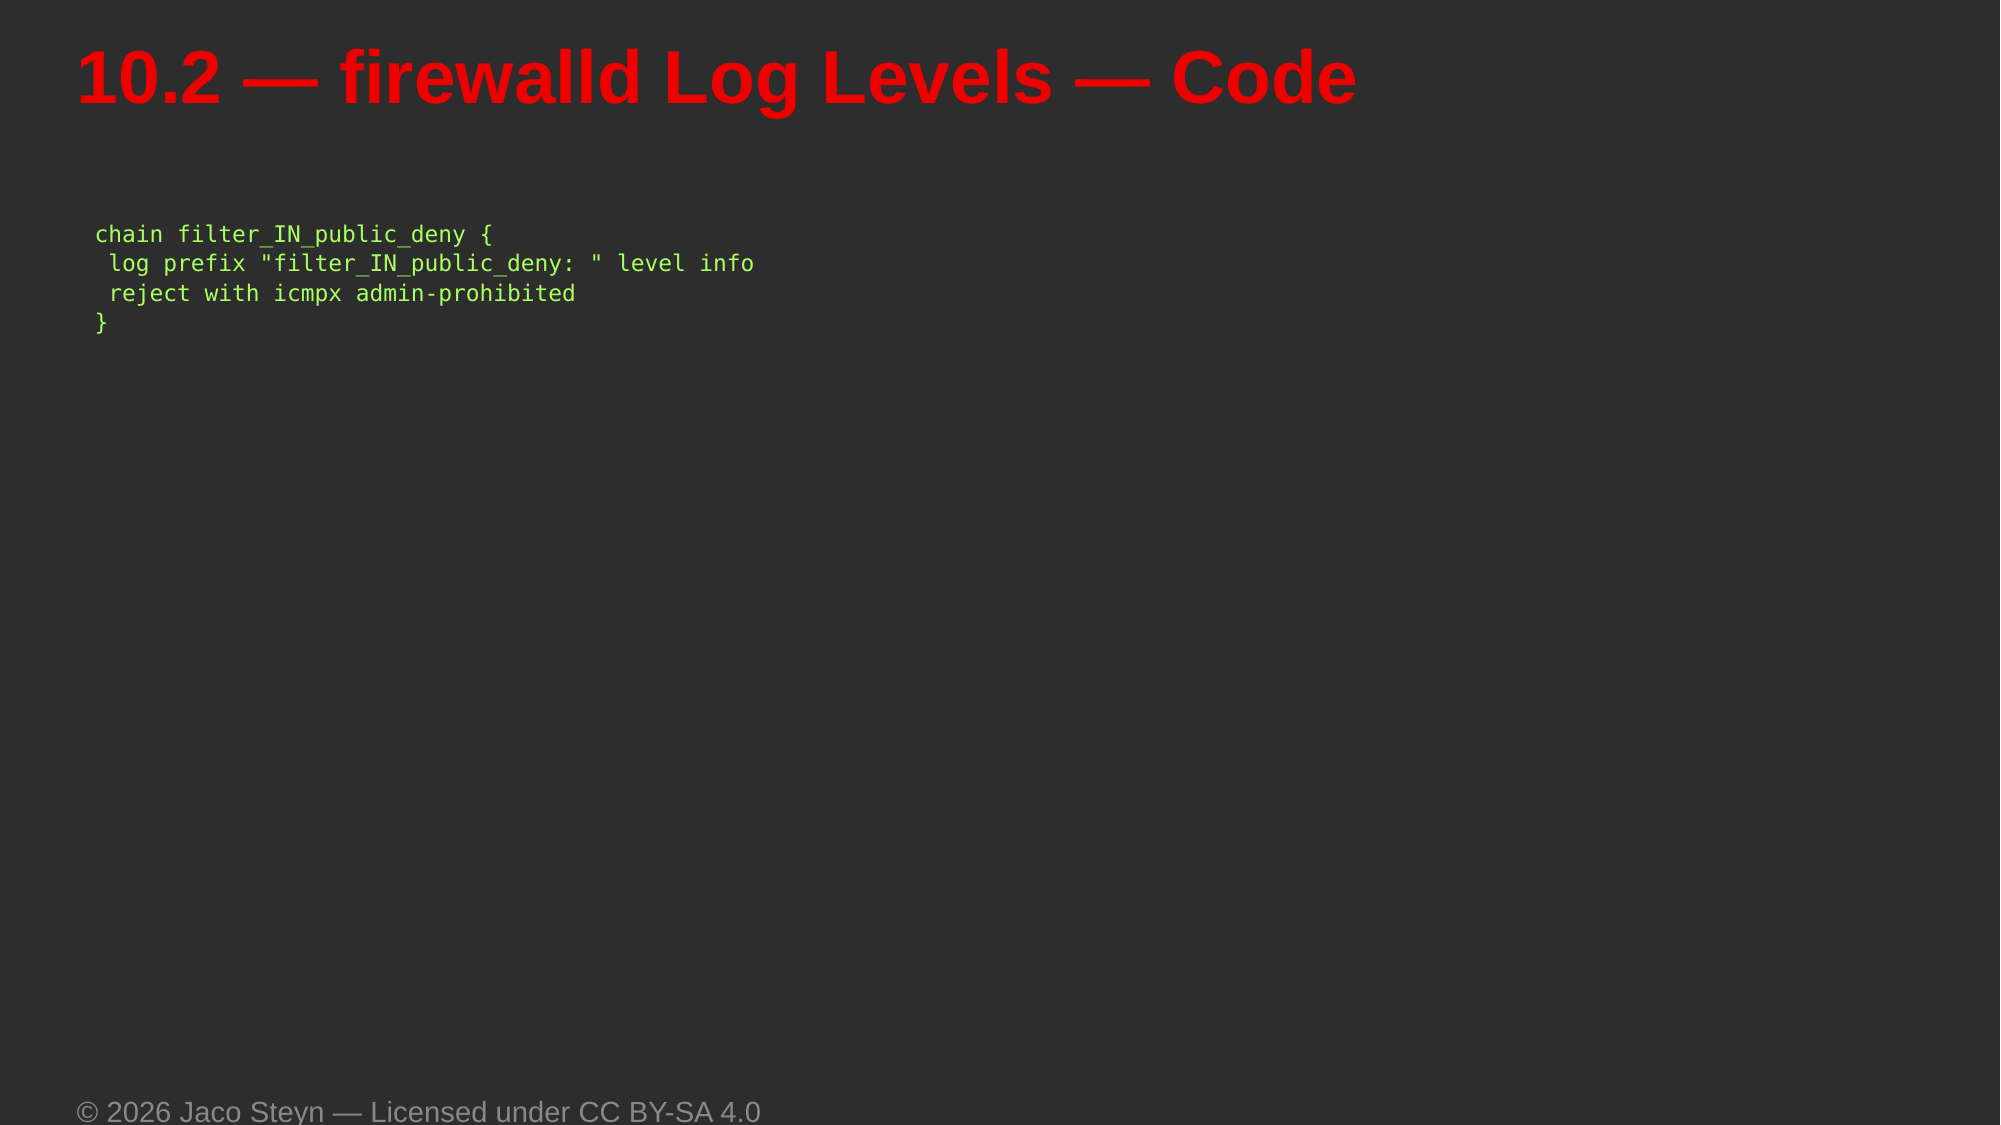

10.2 — firewalld Log Levels — Code
chain filter_IN_public_deny {
 log prefix "filter_IN_public_deny: " level info
 reject with icmpx admin-prohibited
}
© 2026 Jaco Steyn — Licensed under CC BY-SA 4.0